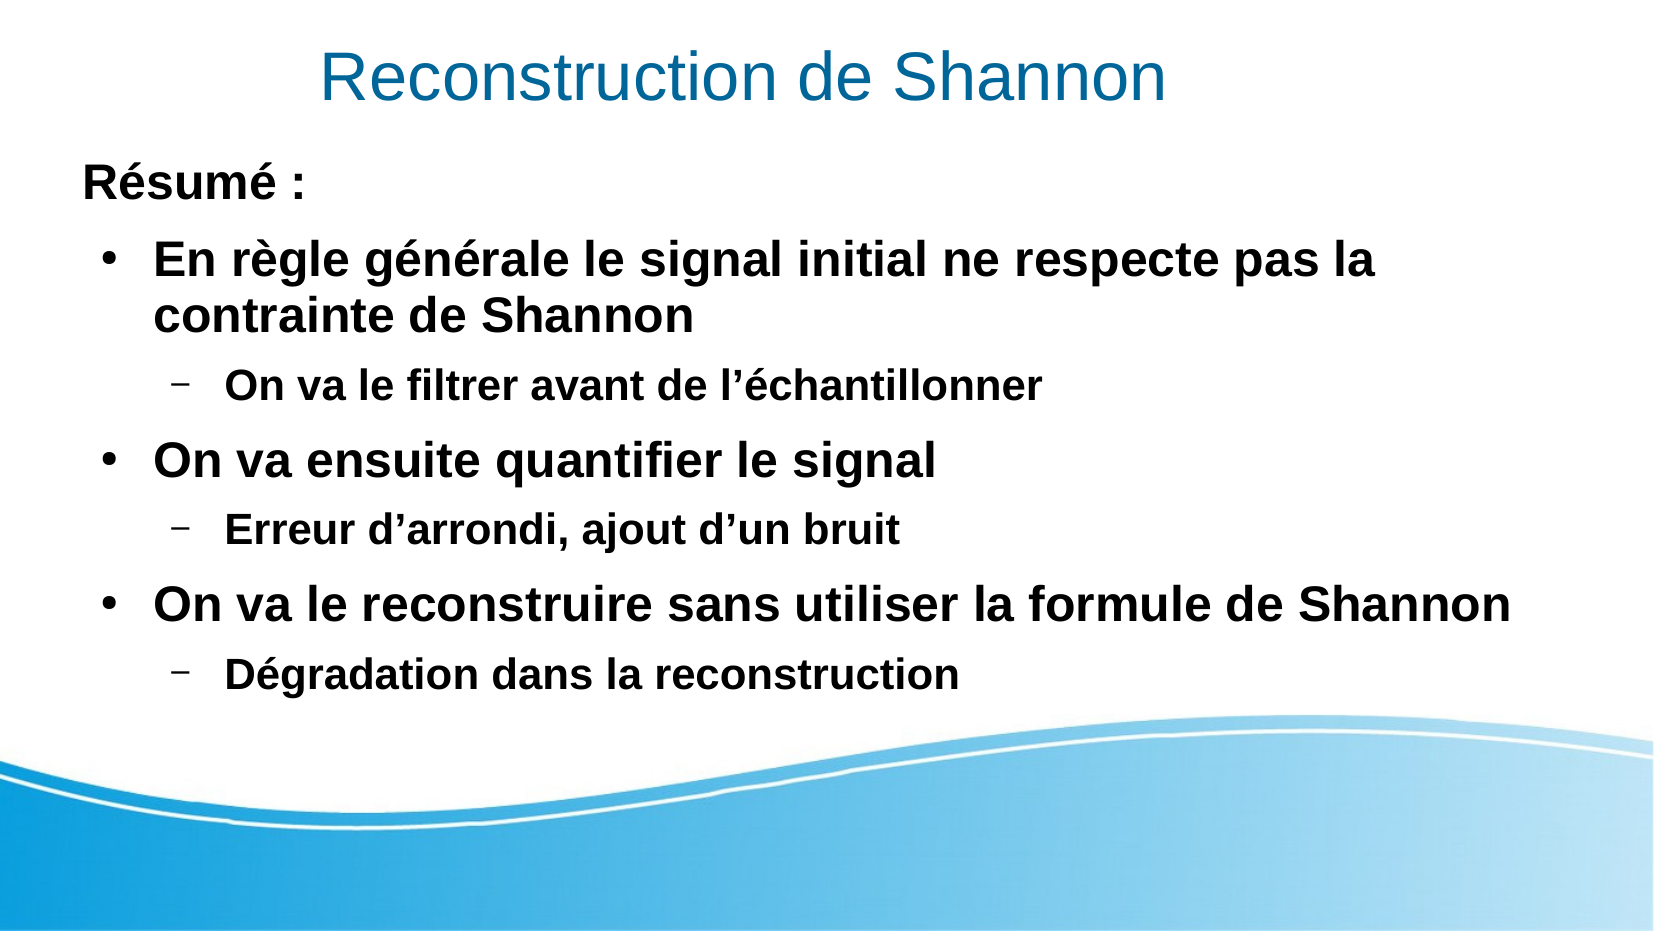

# Reconstruction de Shannon
Résumé :
En règle générale le signal initial ne respecte pas la contrainte de Shannon
On va le filtrer avant de l’échantillonner
On va ensuite quantifier le signal
Erreur d’arrondi, ajout d’un bruit
On va le reconstruire sans utiliser la formule de Shannon
Dégradation dans la reconstruction